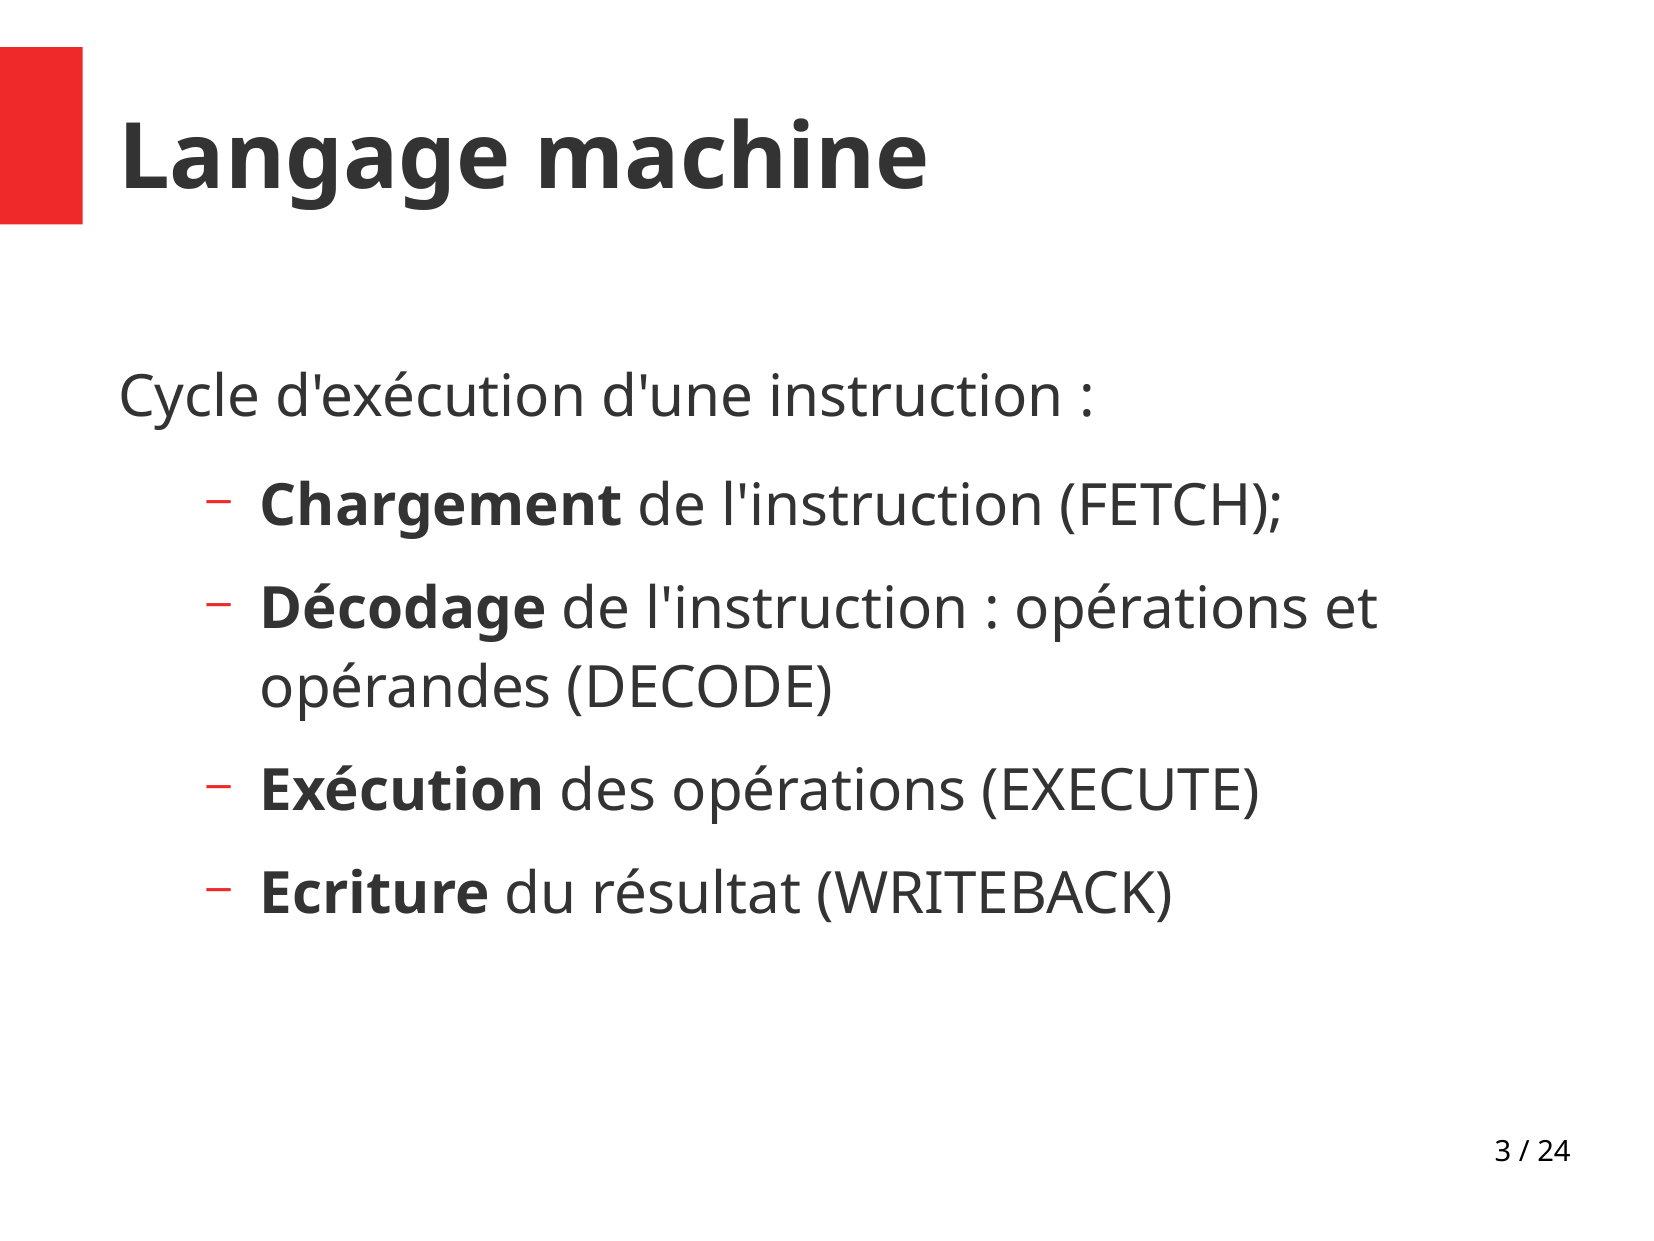

# Langage machine
Cycle d'exécution d'une instruction :
Chargement de l'instruction (FETCH);
Décodage de l'instruction : opérations et opérandes (DECODE)
Exécution des opérations (EXECUTE)
Ecriture du résultat (WRITEBACK)
3